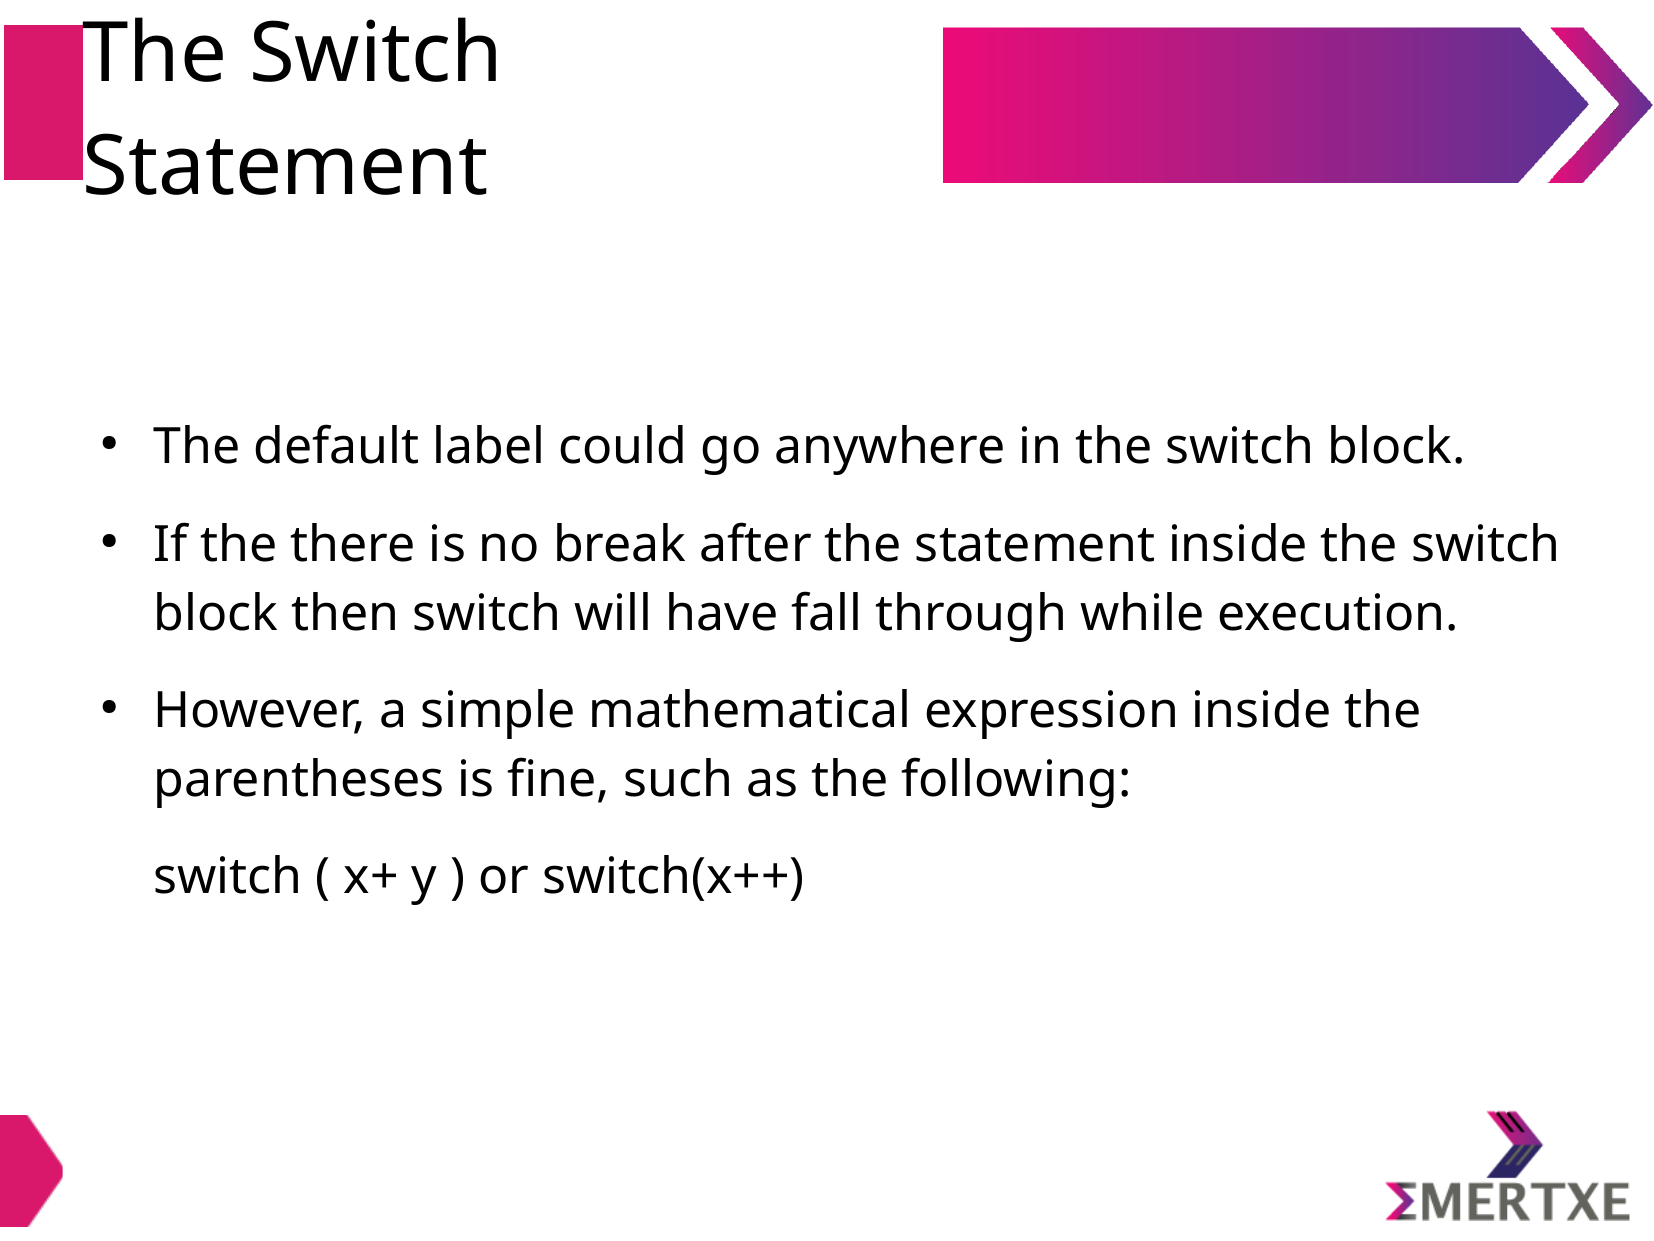

# The Switch Statement
The default label could go anywhere in the switch block.
If the there is no break after the statement inside the switch block then switch will have fall through while execution.
However, a simple mathematical expression inside the parentheses is fine, such as the following:
switch ( x+ y ) or switch(x++)